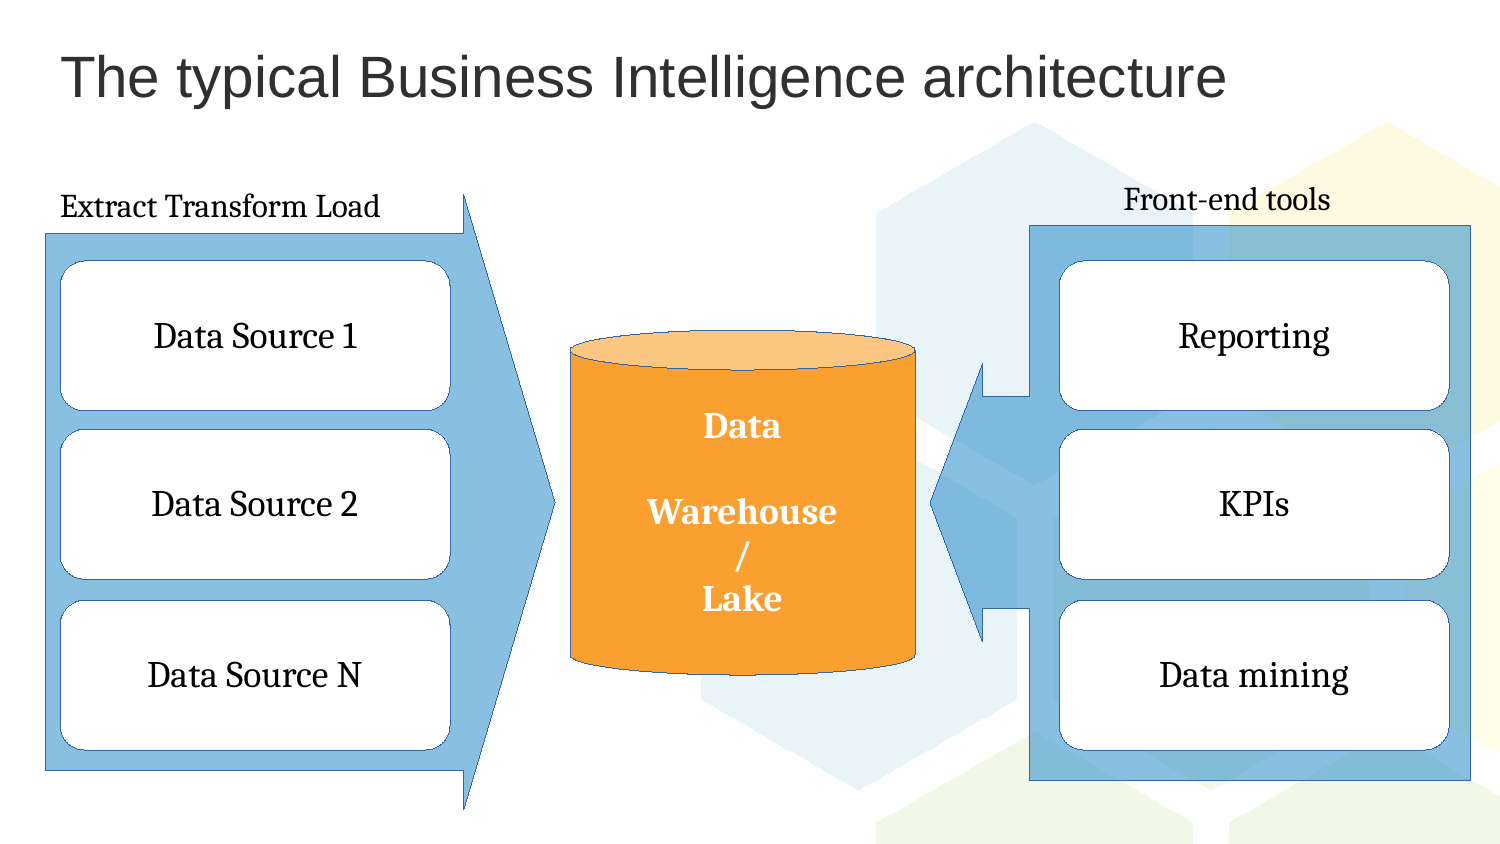

# The typical Business Intelligence architecture
Front-end tools
Extract Transform Load
Data Source 1
Reporting
Data
Warehouse
/
Lake
Data Source 2
KPIs
Data Source N
Data mining